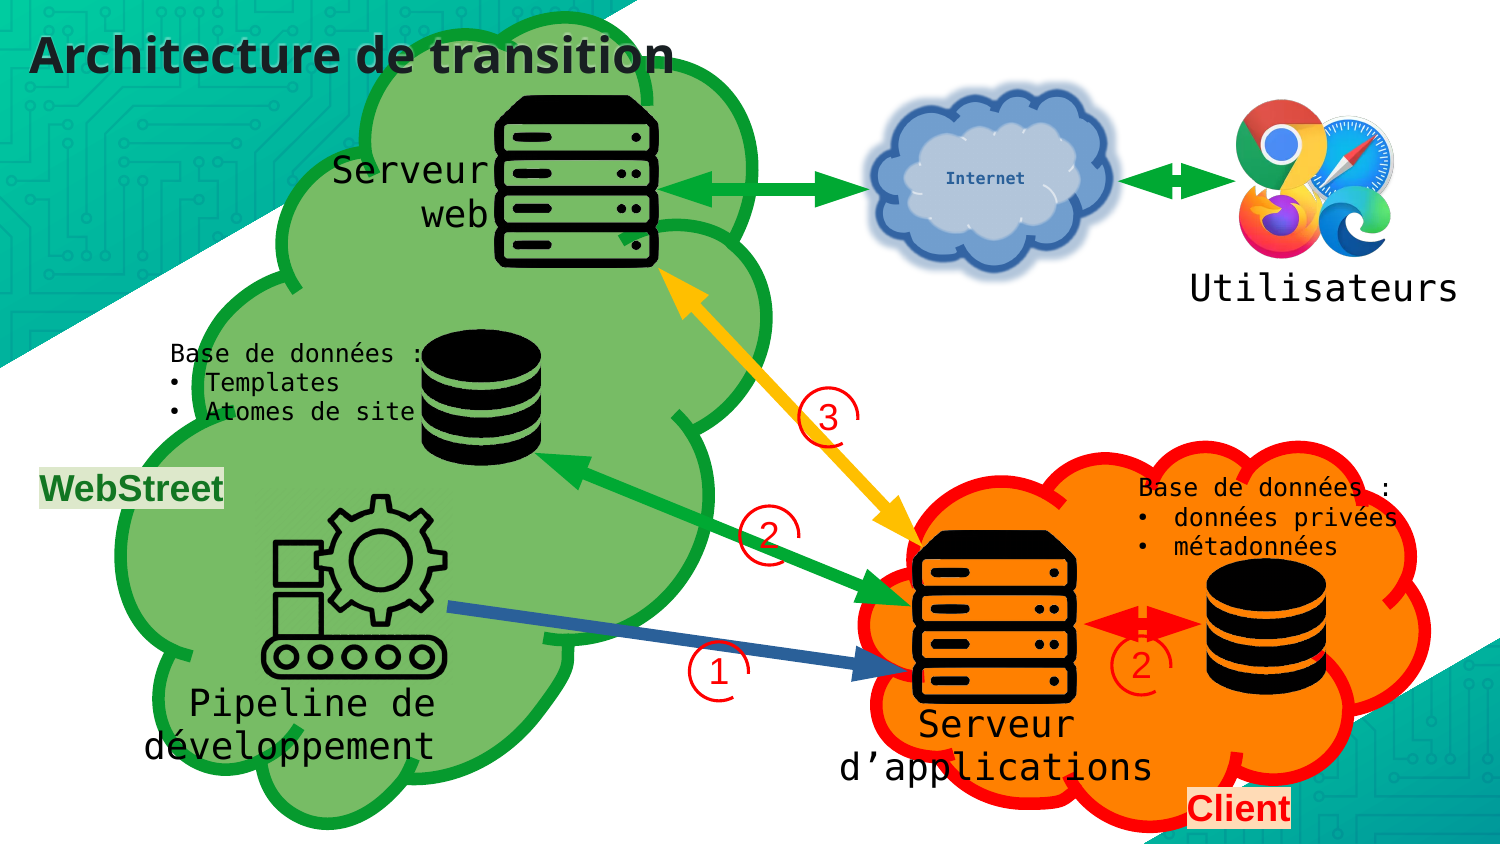

WebStreet
# Architecture de transition
Internet
Utilisateurs
Serveur
web
3
Base de données :
Templates
Atomes de site
2
Base de données :
données privées
métadonnées
2
Client
Pipeline de développement
Serveur d’applications
1